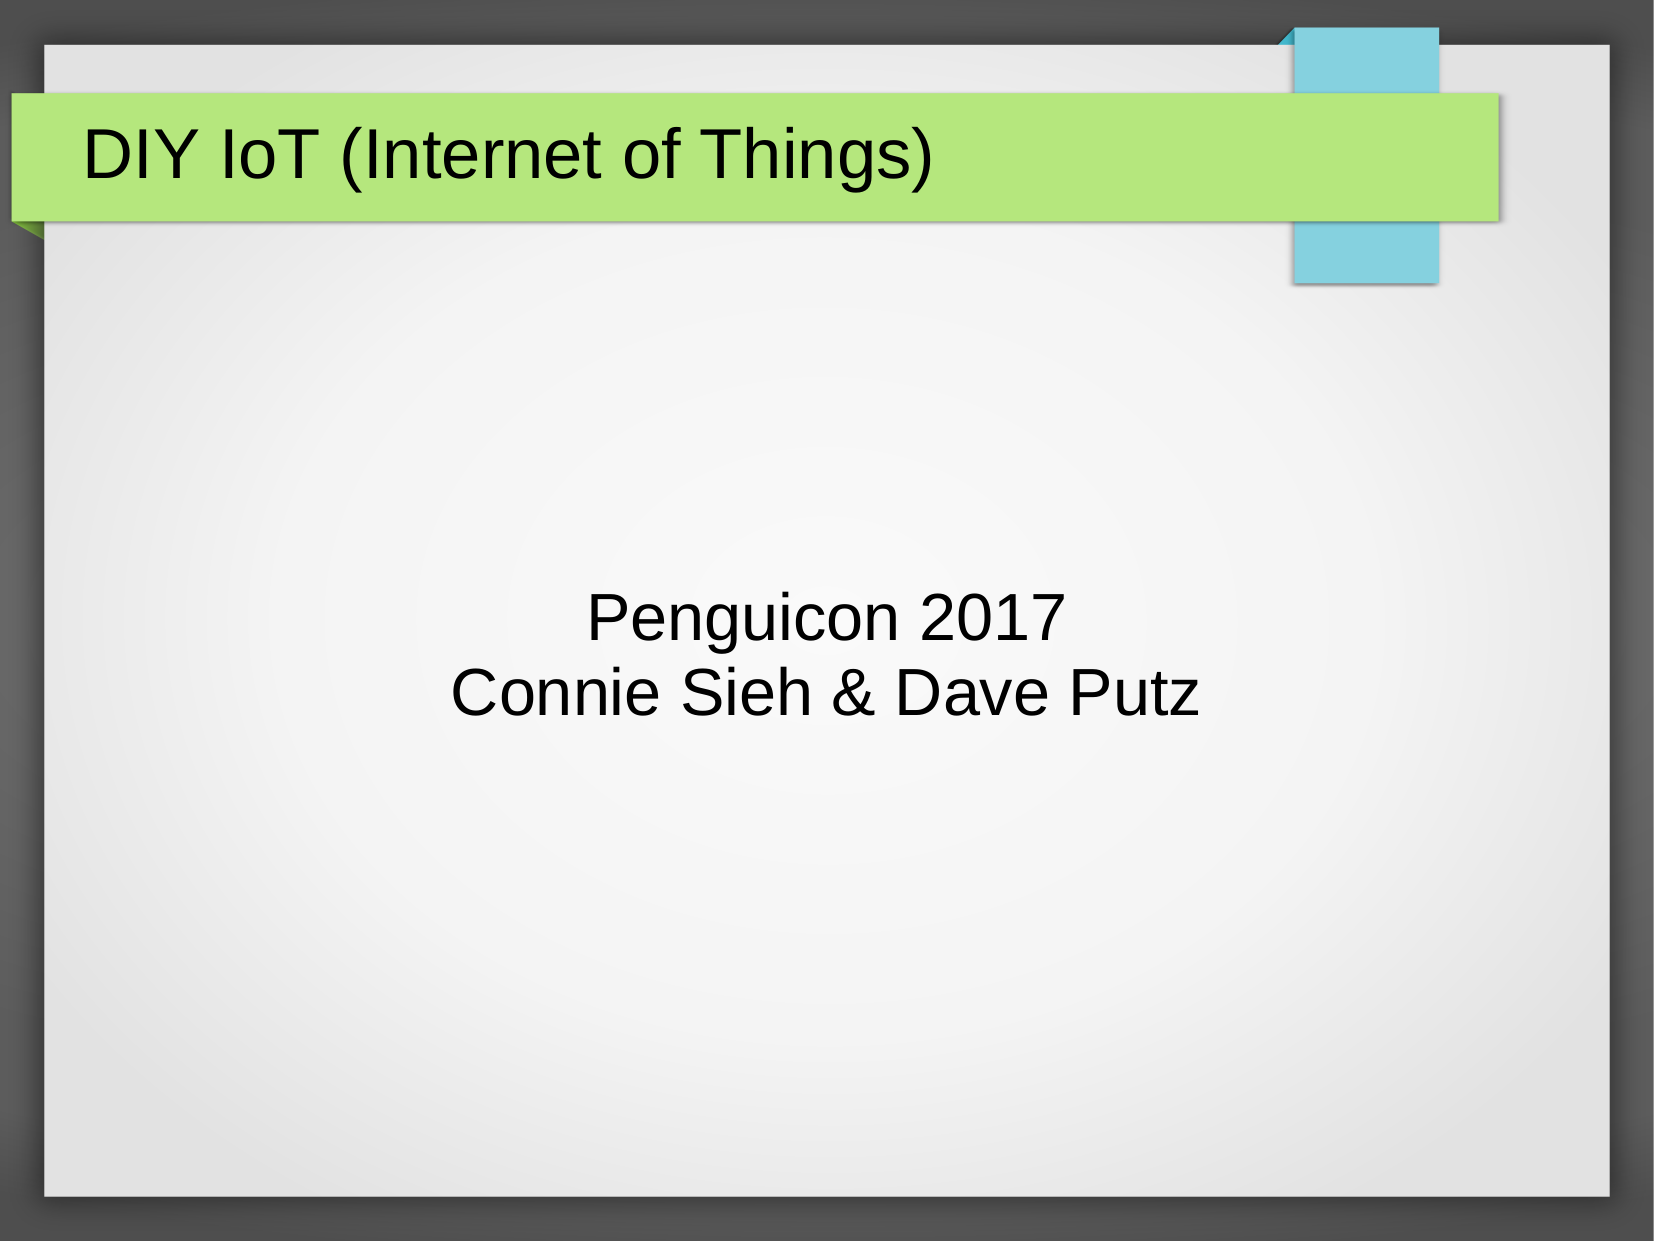

# DIY IoT (Internet of Things)
Penguicon 2017
Connie Sieh & Dave Putz